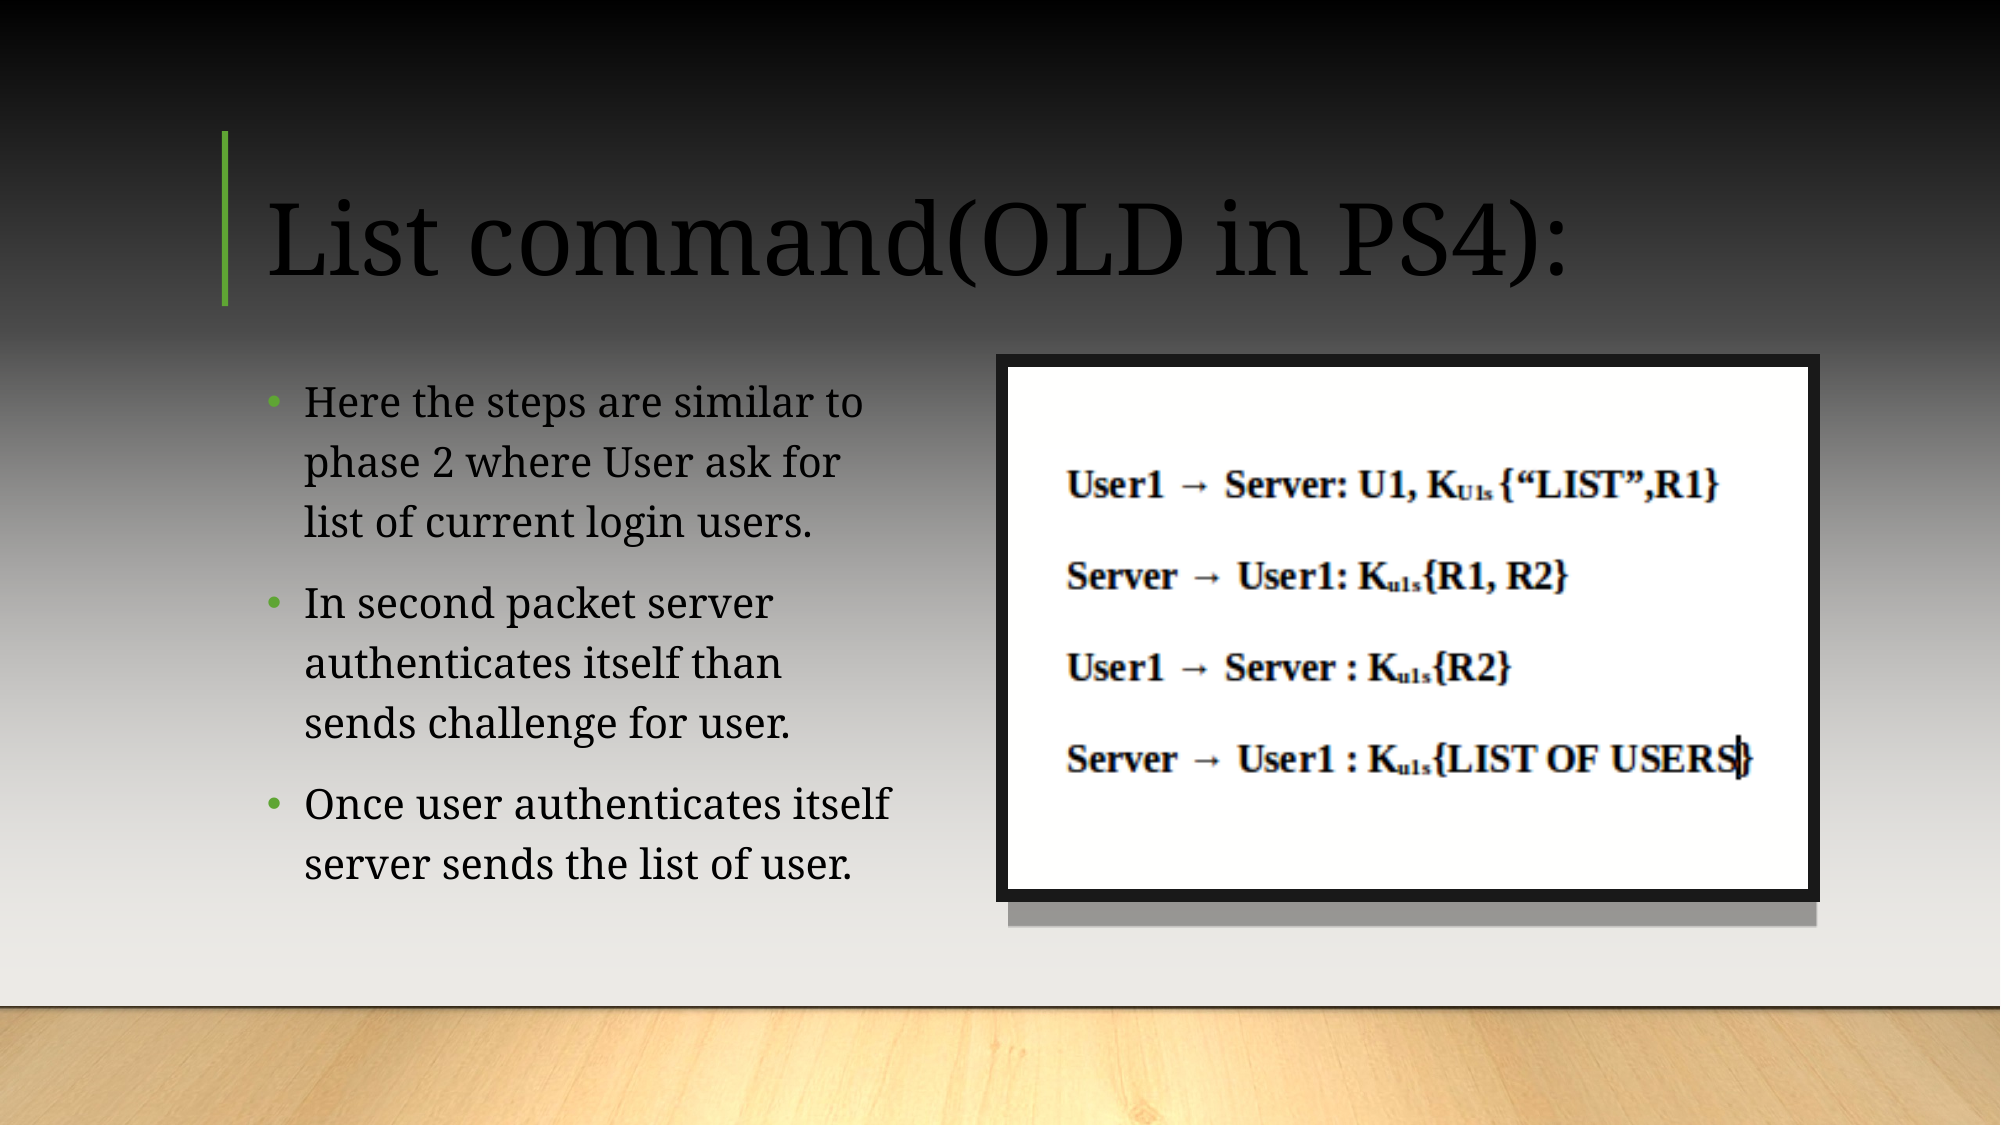

# List command(OLD in PS4):
Here the steps are similar to phase 2 where User ask for list of current login users.
In second packet server authenticates itself than sends challenge for user.
Once user authenticates itself server sends the list of user.